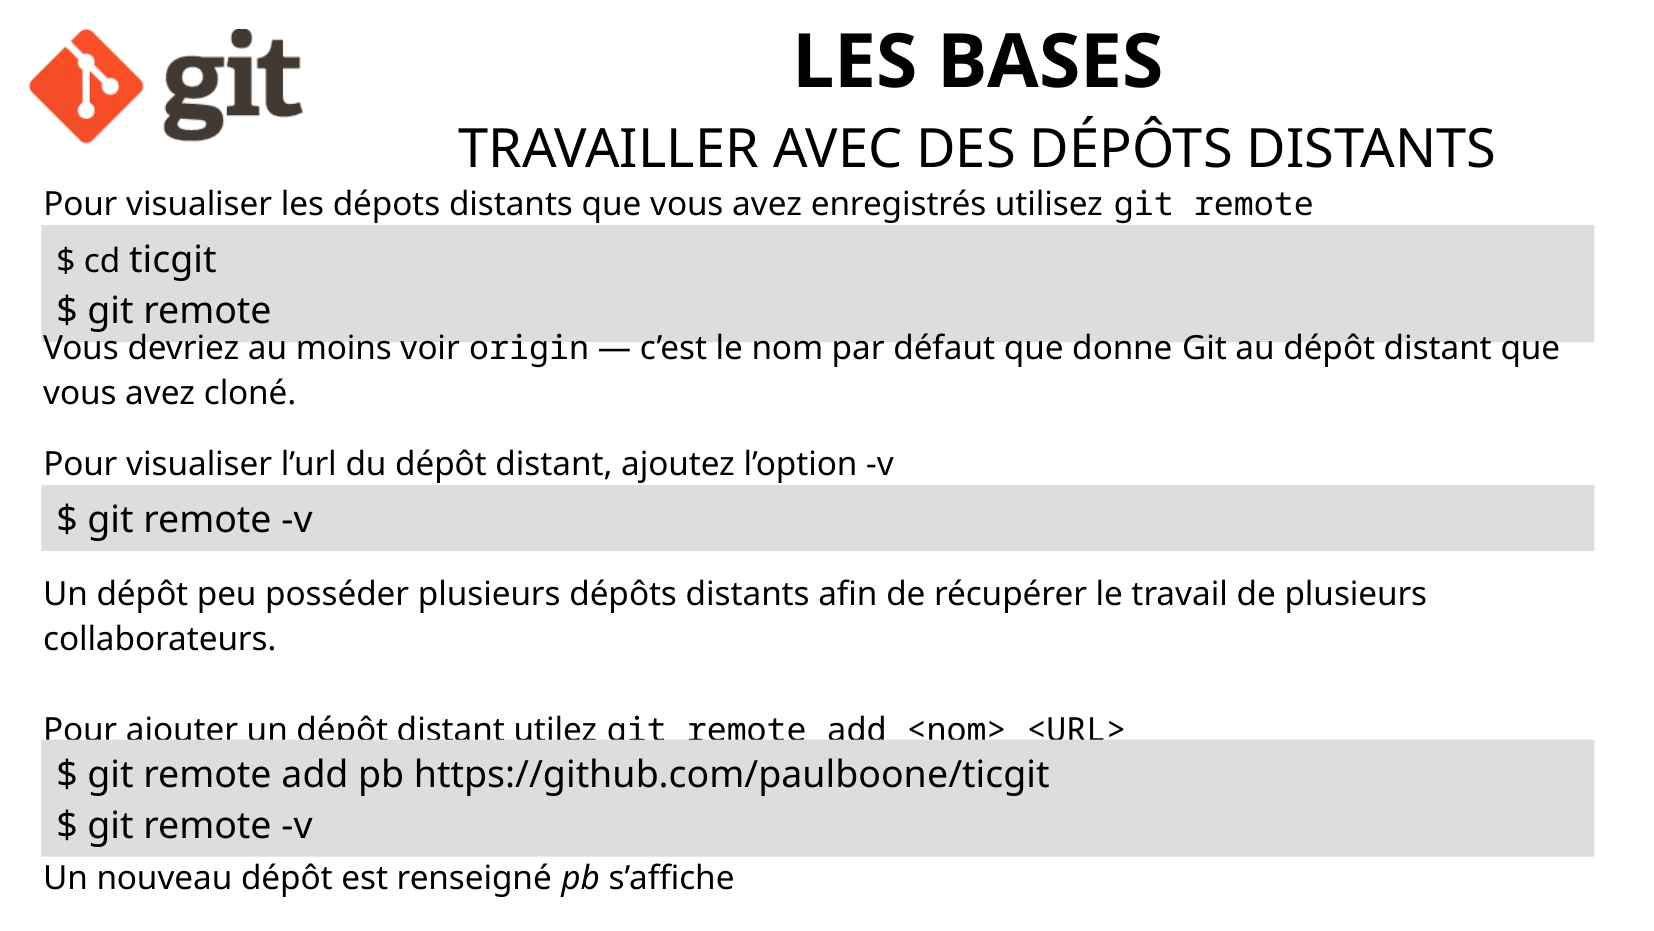

Les bases
Travailler avec des dépôts distants
Pour visualiser les dépots distants que vous avez enregistrés utilisez git remote
$ cd ticgit
$ git remote
Vous devriez au moins voir origin — c’est le nom par défaut que donne Git au dépôt distant que vous avez cloné.
Pour visualiser l’url du dépôt distant, ajoutez l’option -v
$ git remote -v
Un dépôt peu posséder plusieurs dépôts distants afin de récupérer le travail de plusieurs collaborateurs.
Pour ajouter un dépôt distant utilez git remote add <nom> <URL>
$ git remote add pb https://github.com/paulboone/ticgit
$ git remote -v
Un nouveau dépôt est renseigné pb s’affiche